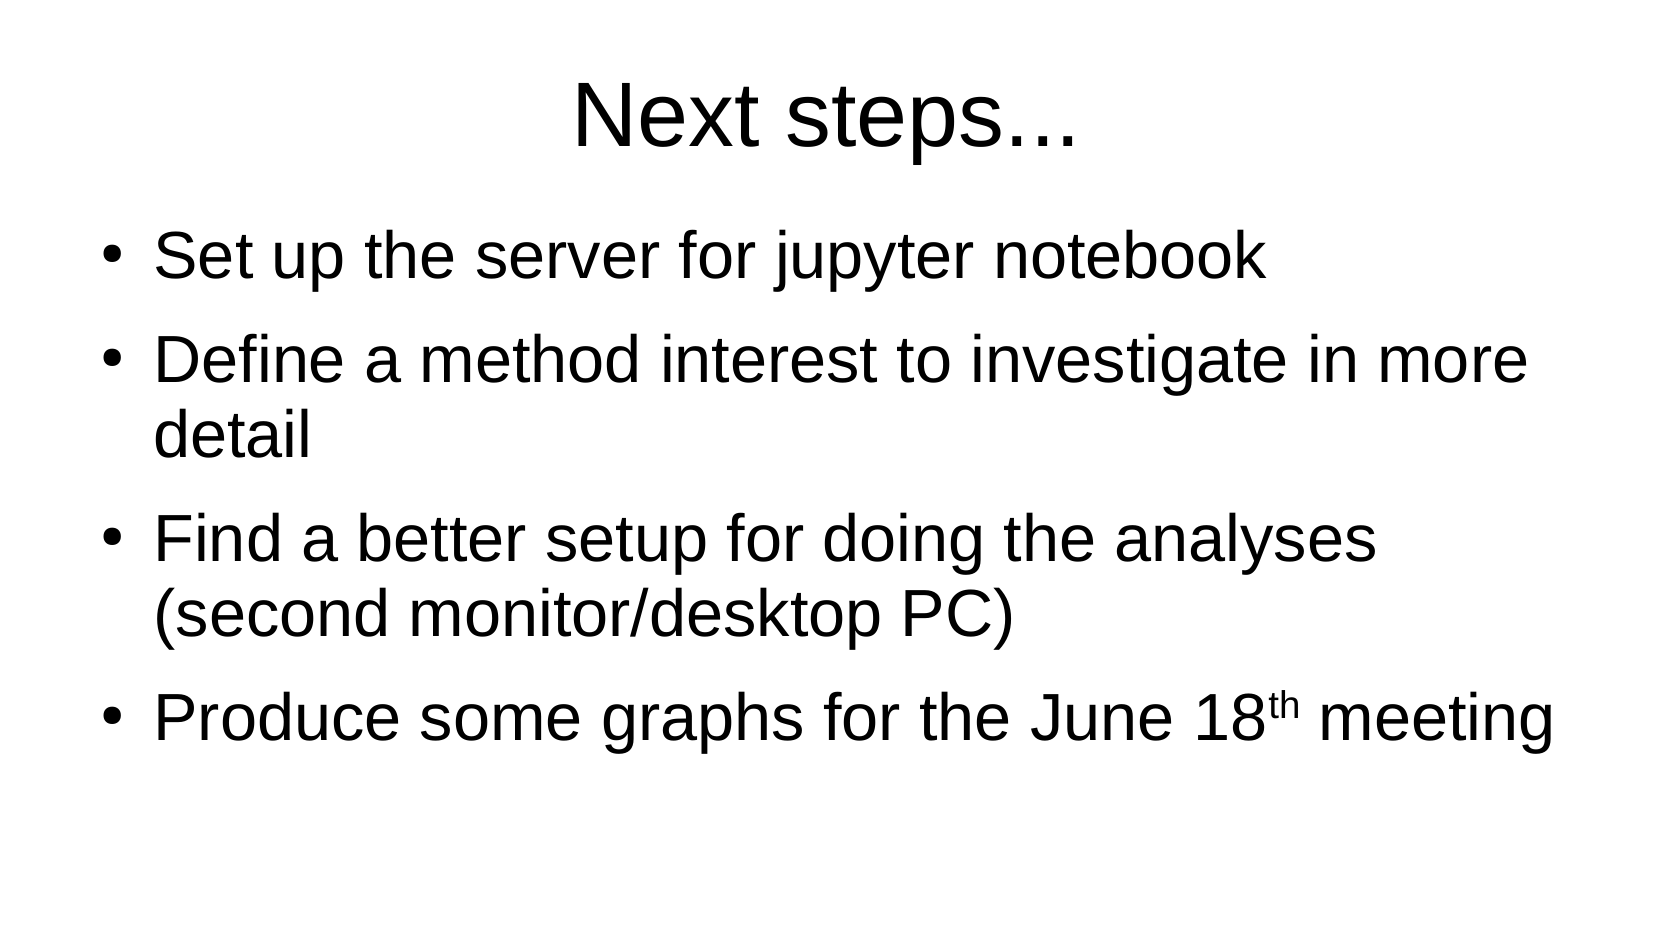

# Next steps...
Set up the server for jupyter notebook
Define a method interest to investigate in more detail
Find a better setup for doing the analyses (second monitor/desktop PC)
Produce some graphs for the June 18th meeting